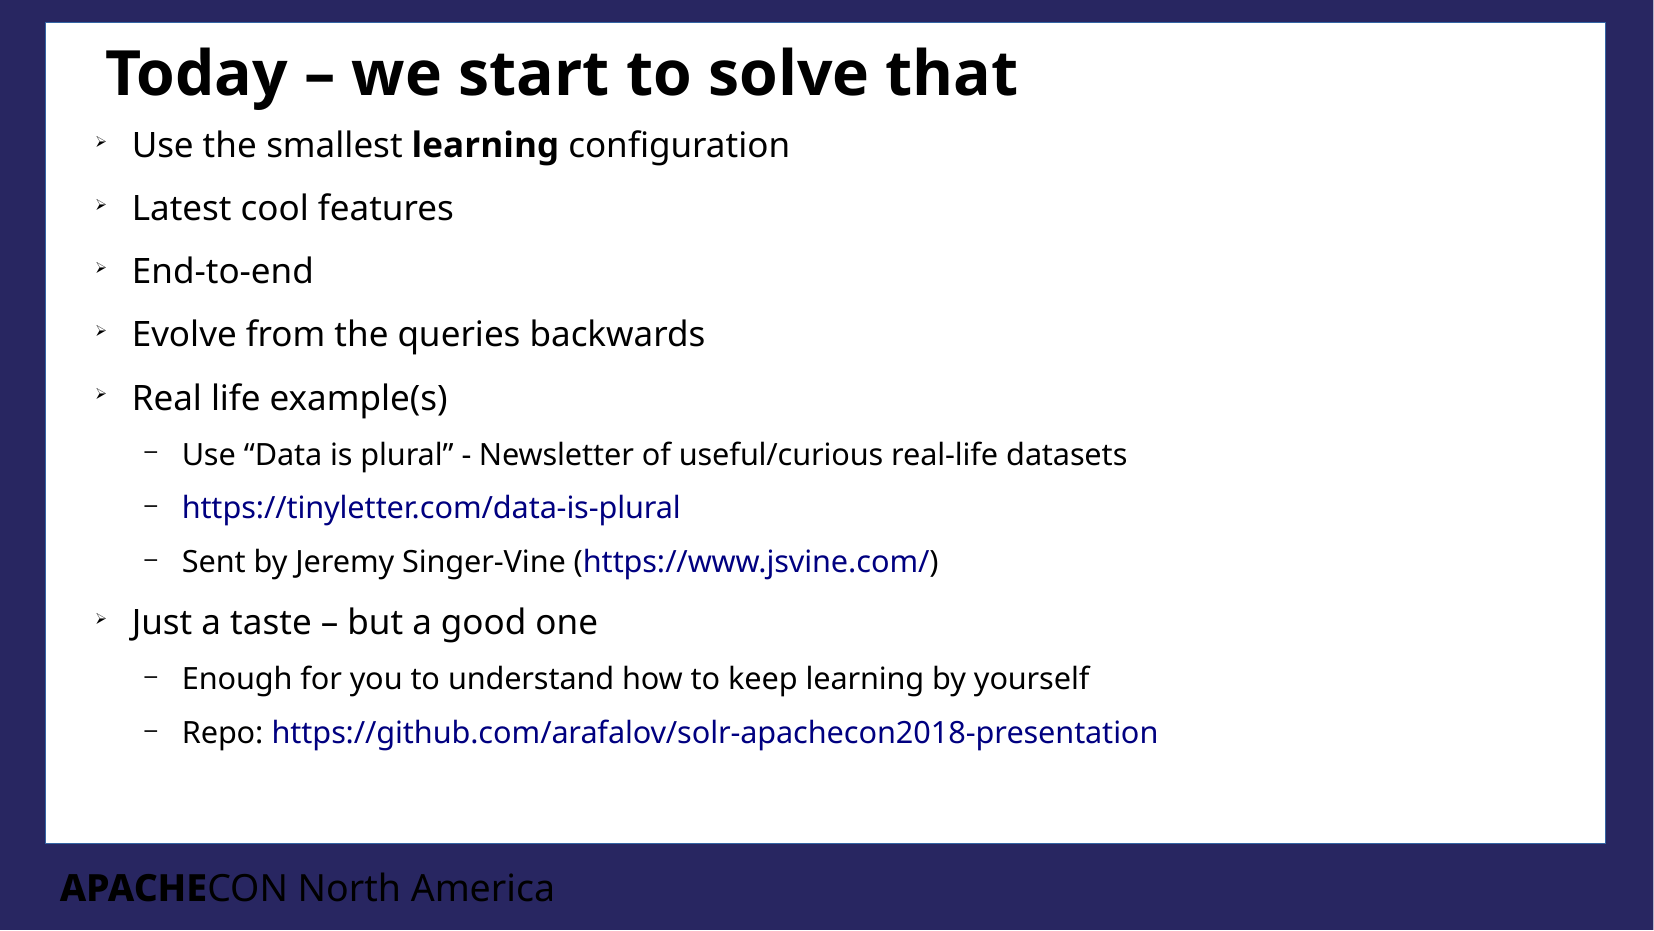

# Today – we start to solve that
Use the smallest learning configuration
Latest cool features
End-to-end
Evolve from the queries backwards
Real life example(s)
Use “Data is plural” - Newsletter of useful/curious real-life datasets
https://tinyletter.com/data-is-plural
Sent by Jeremy Singer-Vine (https://www.jsvine.com/)
Just a taste – but a good one
Enough for you to understand how to keep learning by yourself
Repo: https://github.com/arafalov/solr-apachecon2018-presentation